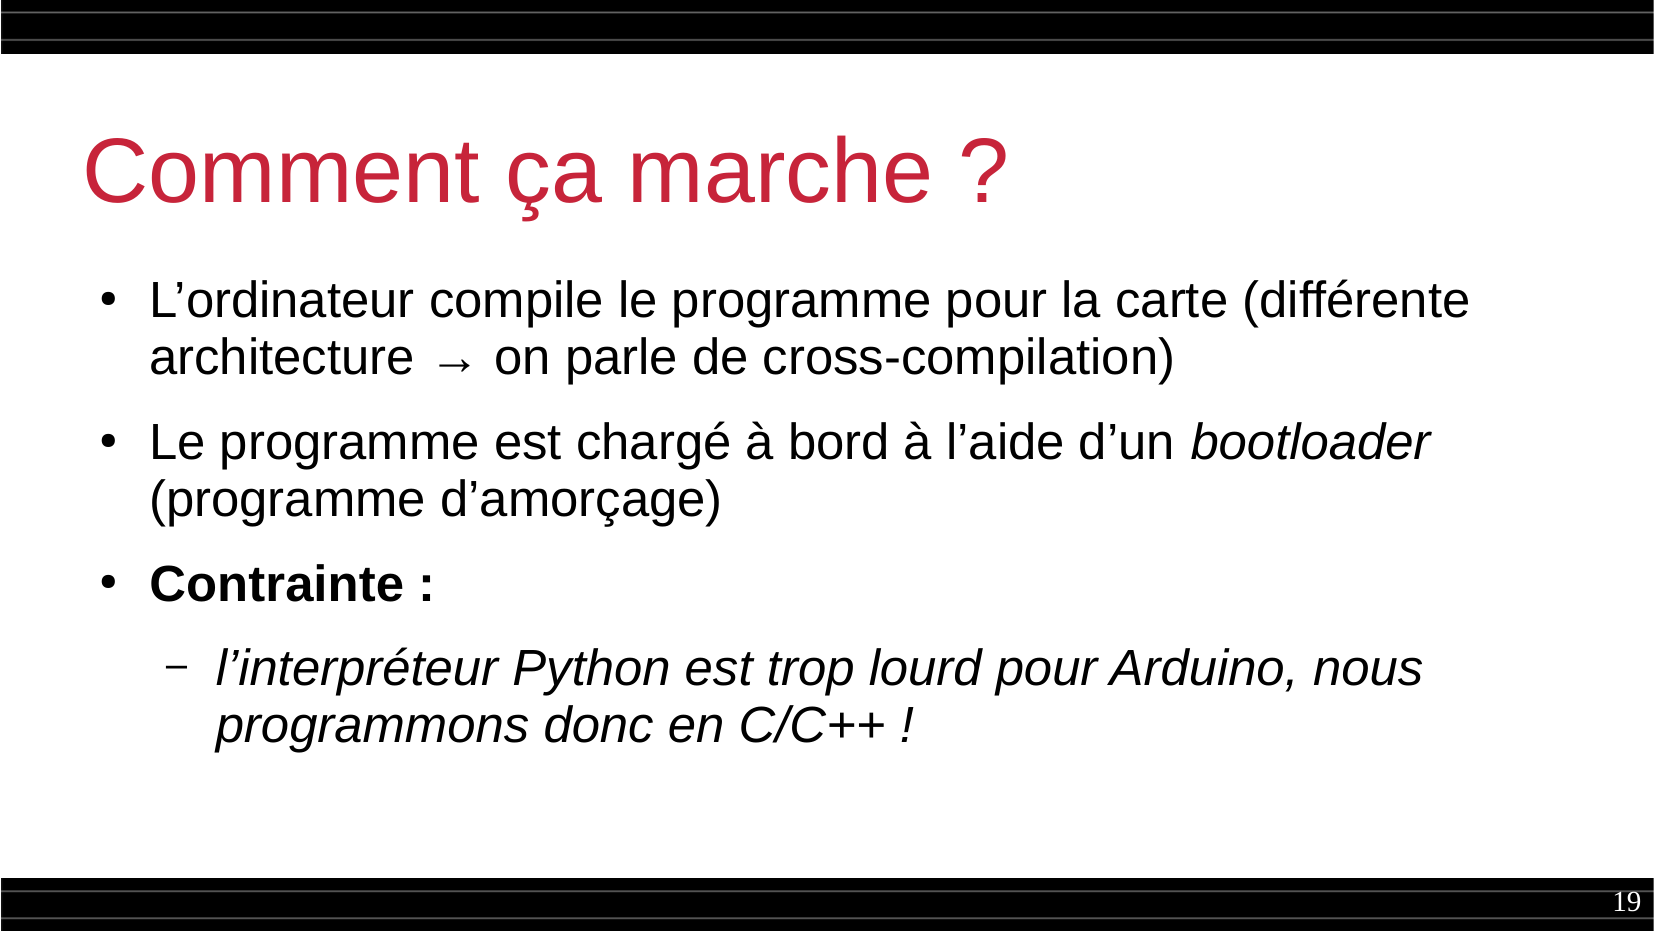

# Comment ça marche ?
L’ordinateur compile le programme pour la carte (différente architecture → on parle de cross-compilation)
Le programme est chargé à bord à l’aide d’un bootloader (programme d’amorçage)
Contrainte :
l’interpréteur Python est trop lourd pour Arduino, nous programmons donc en C/C++ !